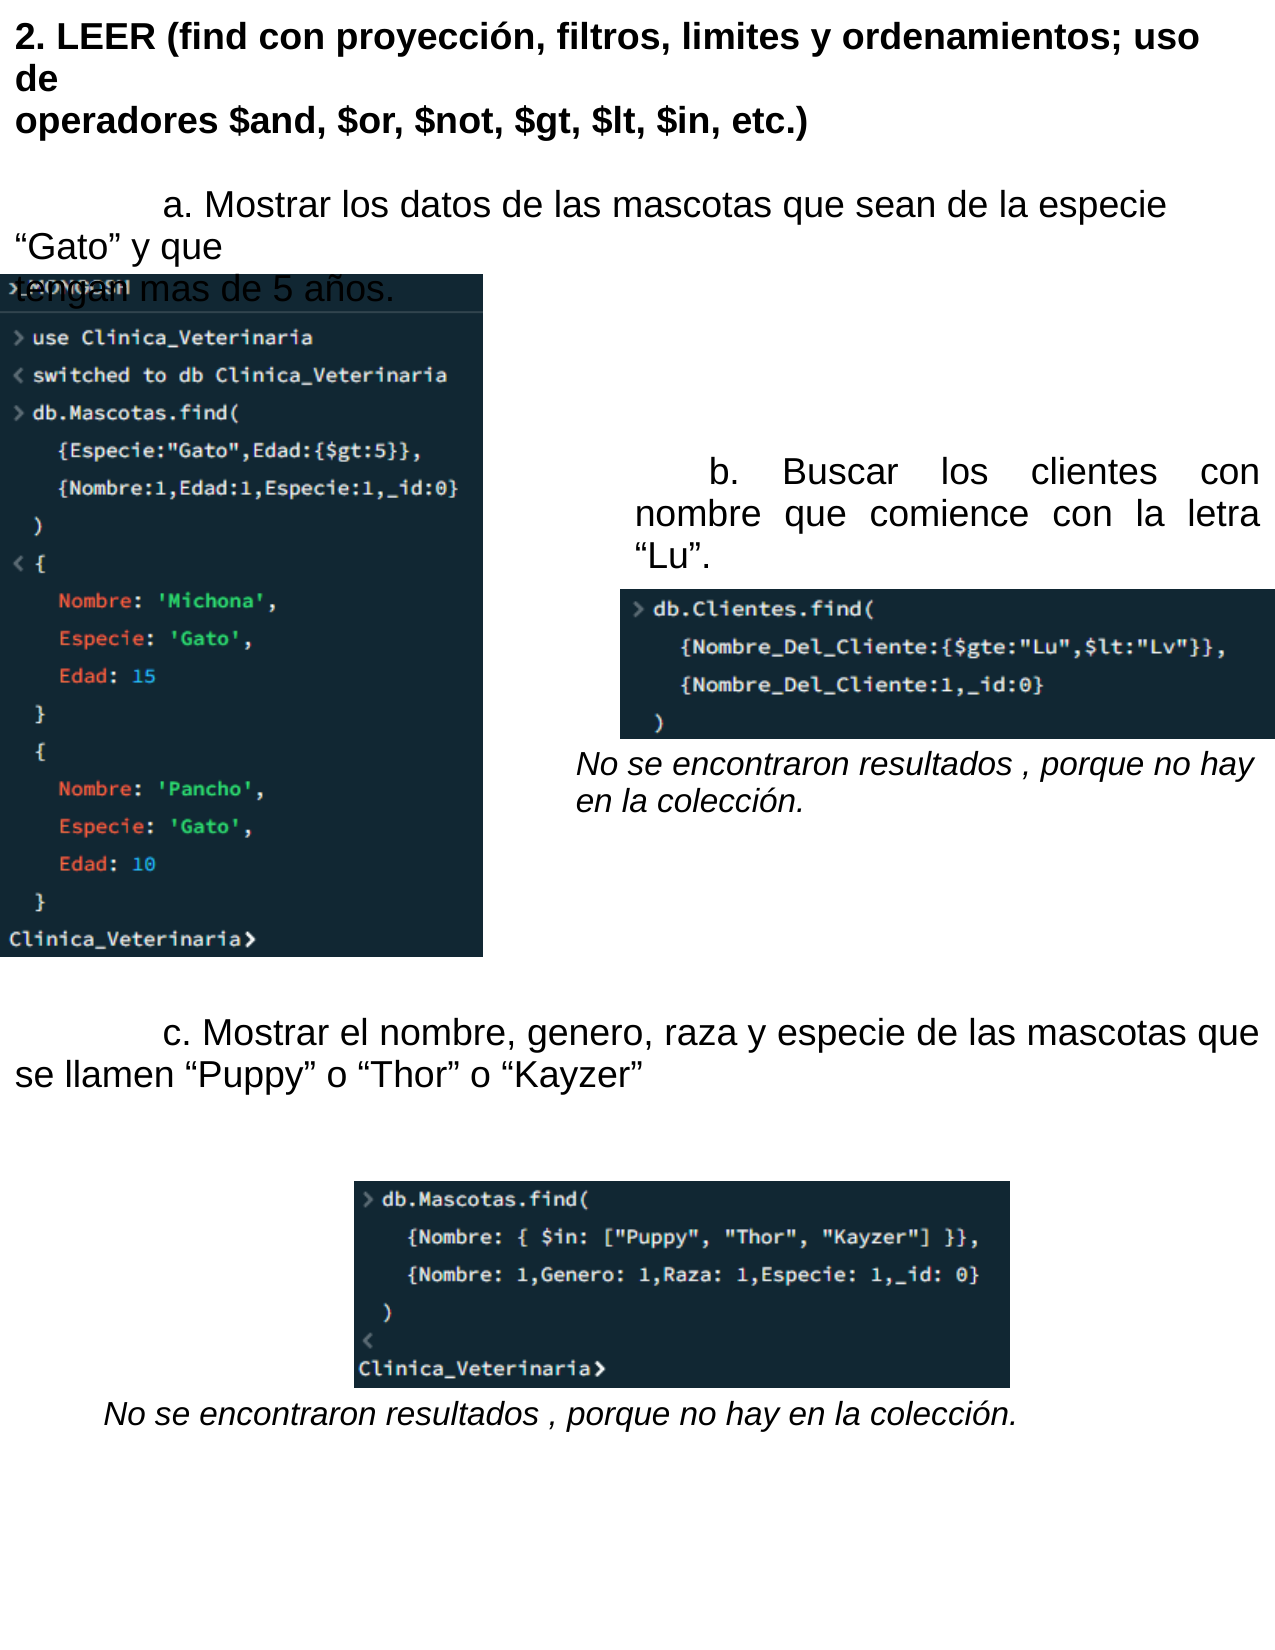

2. LEER (find con proyección, filtros, limites y ordenamientos; uso de
operadores $and, $or, $not, $gt, $lt, $in, etc.)
		a. Mostrar los datos de las mascotas que sean de la especie “Gato” y que
tengan mas de 5 años.
	b. Buscar los clientes con nombre que comience con la letra “Lu”.
No se encontraron resultados , porque no hay en la colección.
		c. Mostrar el nombre, genero, raza y especie de las mascotas que se llamen “Puppy” o “Thor” o “Kayzer”
No se encontraron resultados , porque no hay en la colección.